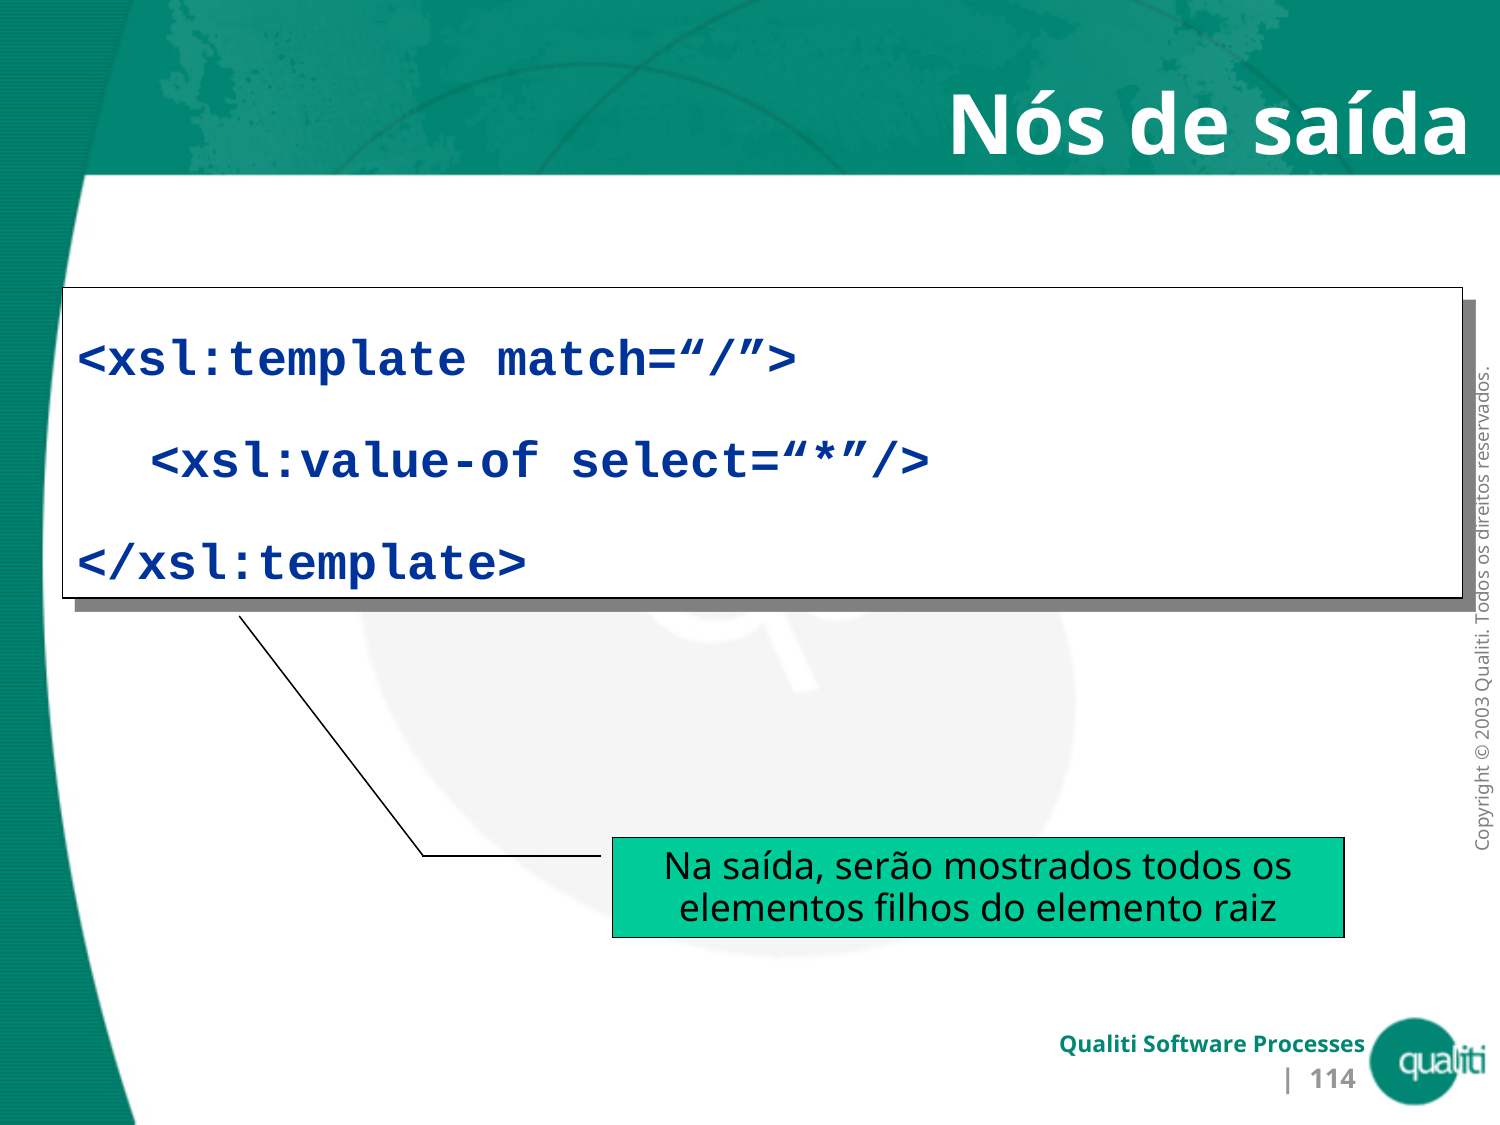

# Nós de saída
<xsl:template match=“/”>
	<xsl:value-of select=“*”/>
</xsl:template>
Na saída, serão mostrados todos os elementos filhos do elemento raiz